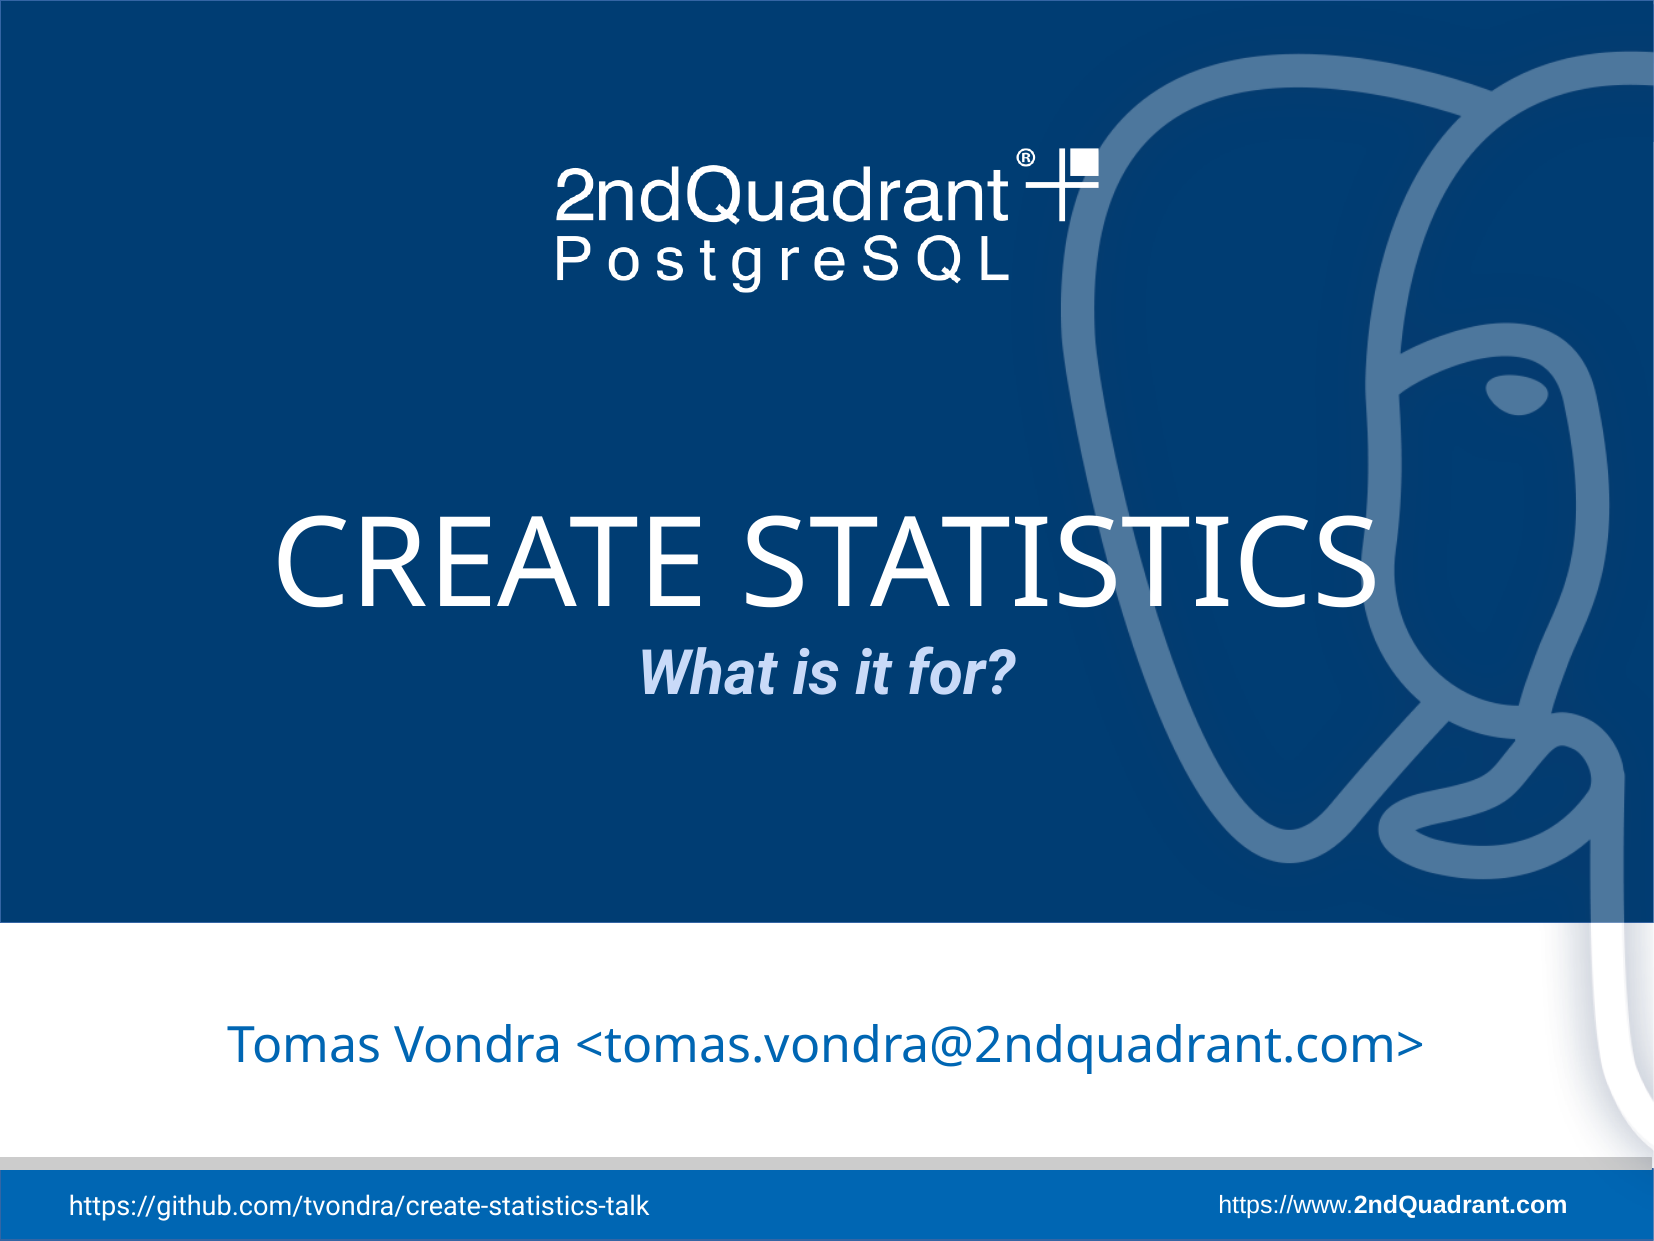

CREATE STATISTICS
What is it for?
Tomas Vondra <tomas.vondra@2ndquadrant.com>